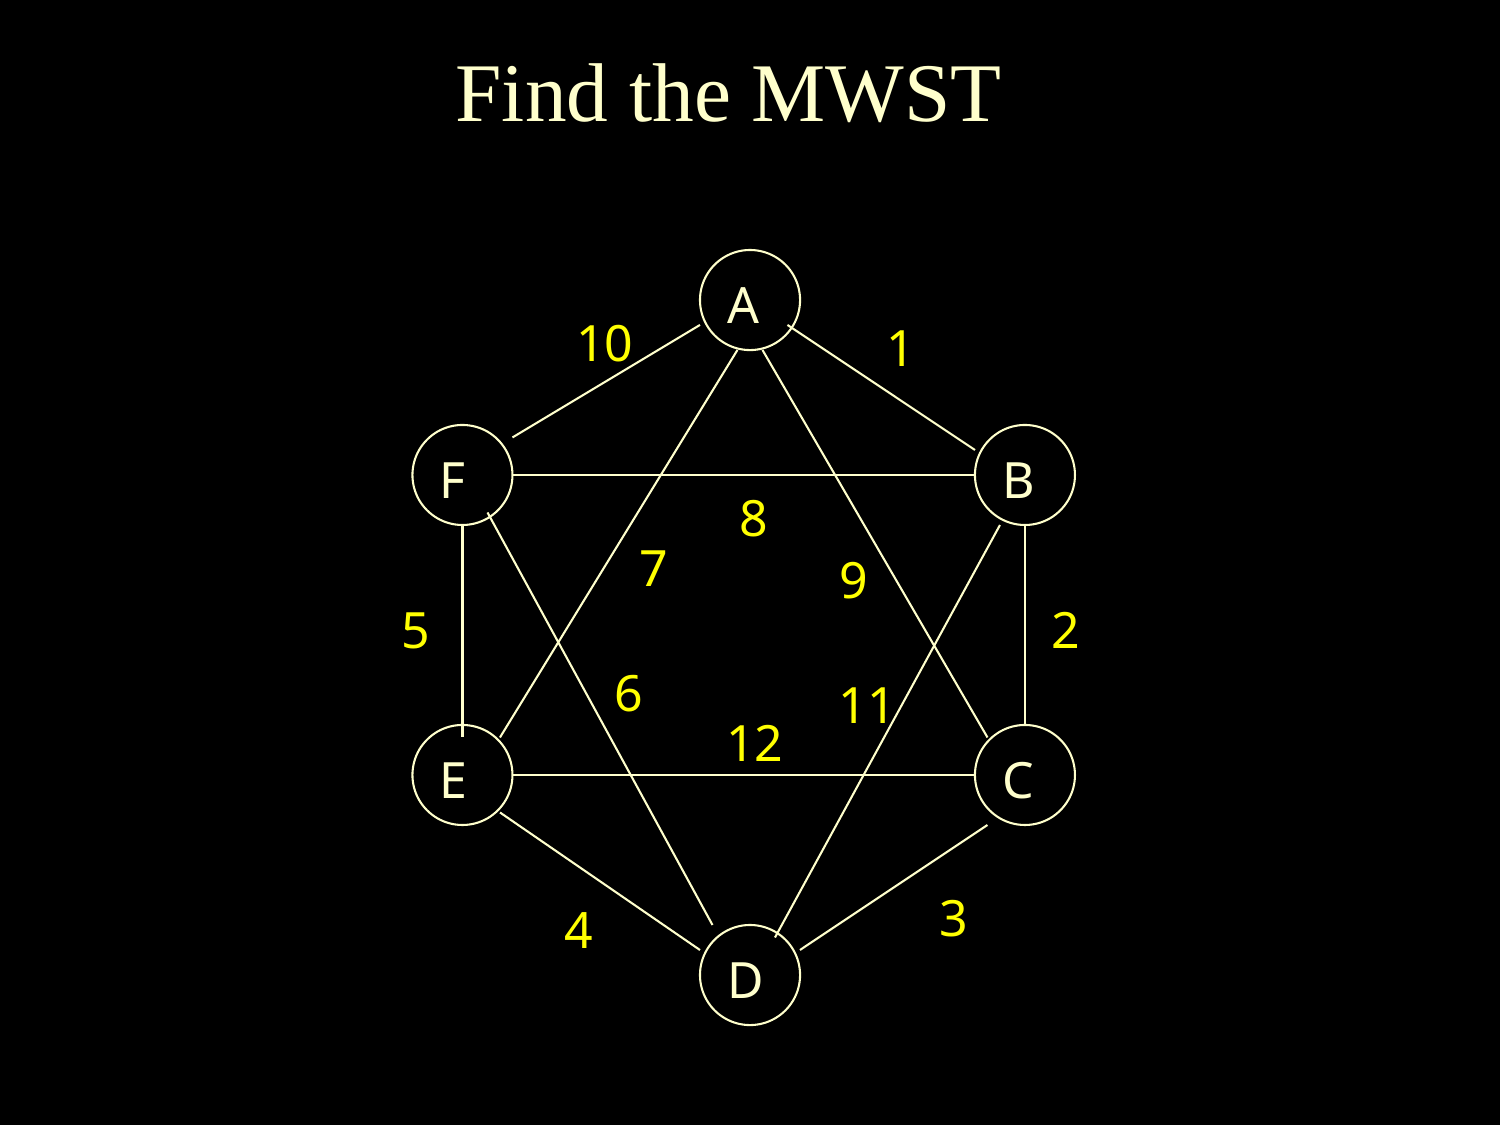

# Find the MWST
A
10
1
F
B
8
7
9
5
2
6
11
12
E
C
3
4
D